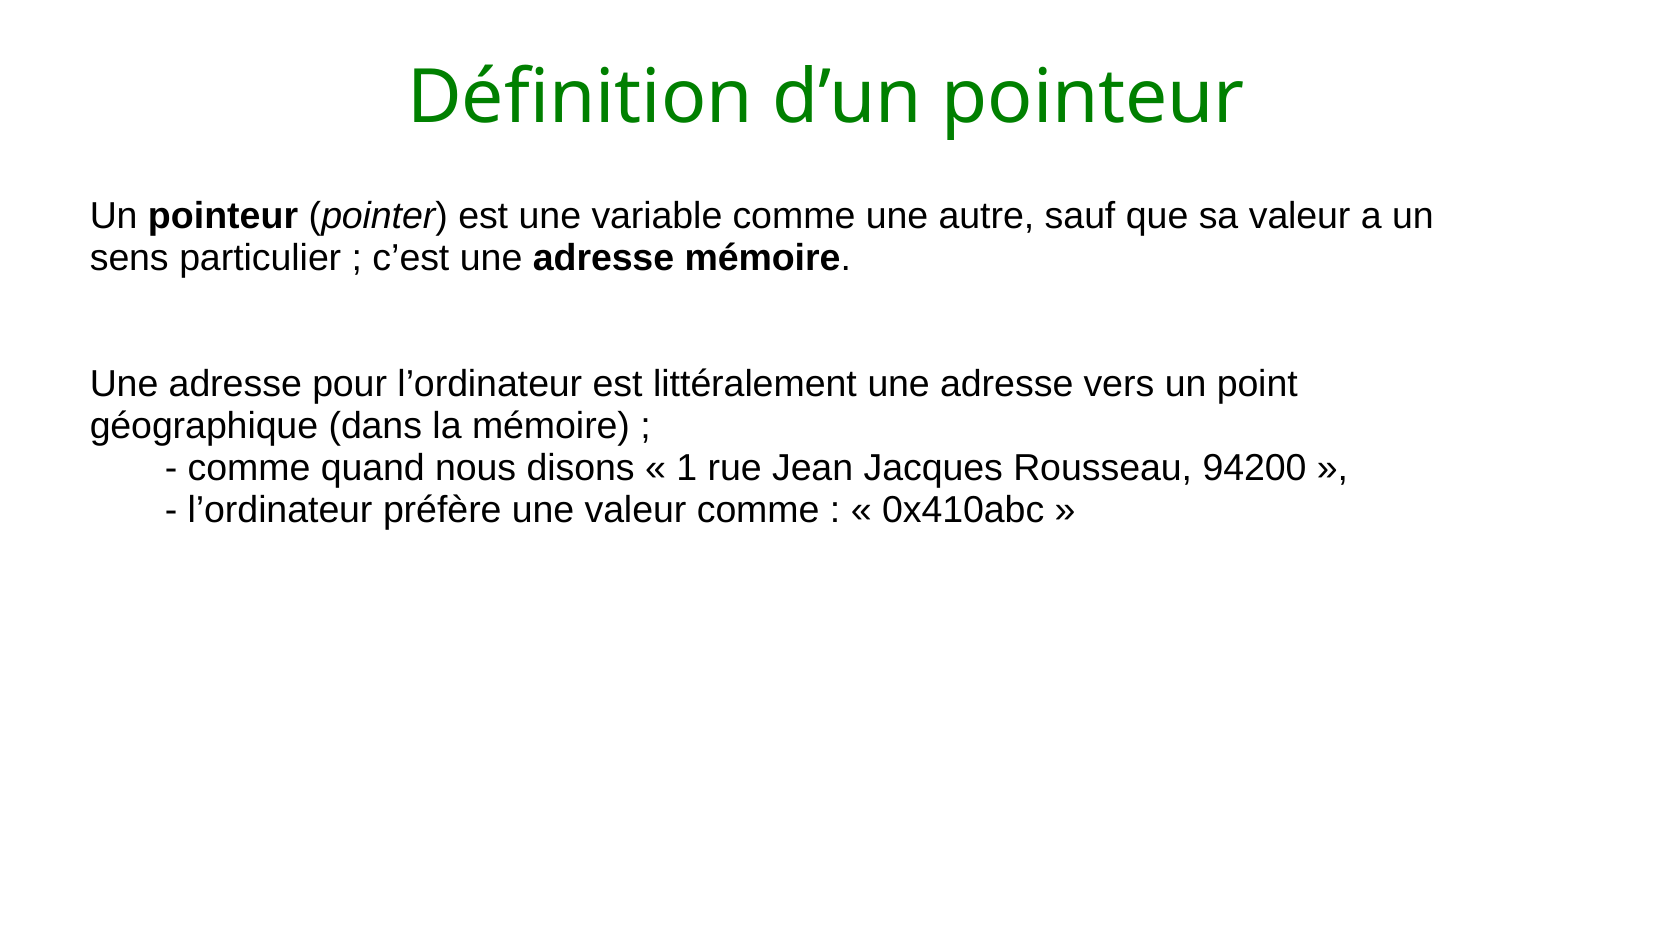

# Définition d’un pointeur
Un pointeur (pointer) est une variable comme une autre, sauf que sa valeur a un sens particulier ; c’est une adresse mémoire.
Une adresse pour l’ordinateur est littéralement une adresse vers un point géographique (dans la mémoire) ;
	- comme quand nous disons « 1 rue Jean Jacques Rousseau, 94200 »,
	- l’ordinateur préfère une valeur comme : « 0x410abc »